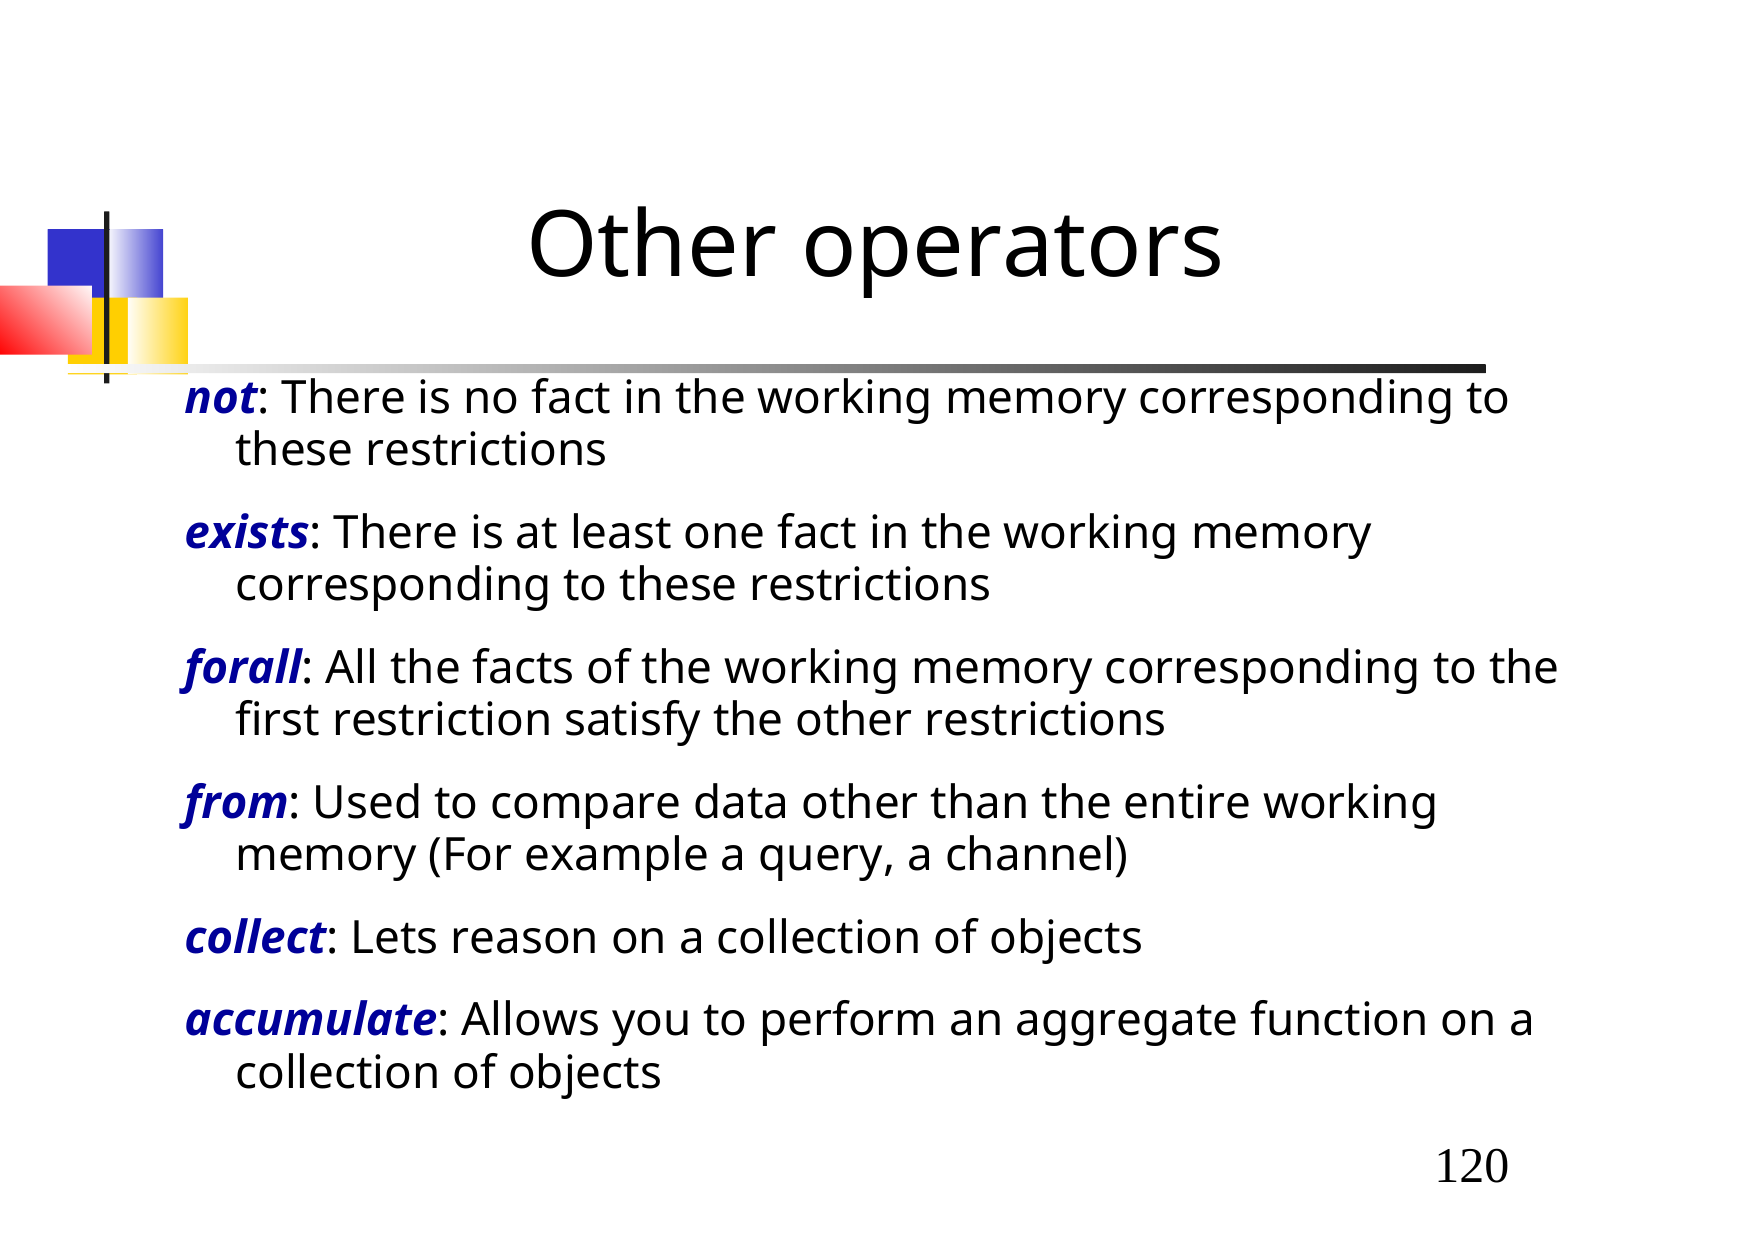

# Other operators
not: There is no fact in the working memory corresponding to these restrictions
exists: There is at least one fact in the working memory corresponding to these restrictions
forall: All the facts of the working memory corresponding to the first restriction satisfy the other restrictions
from: Used to compare data other than the entire working memory (For example a query, a channel)
collect: Lets reason on a collection of objects
accumulate: Allows you to perform an aggregate function on a collection of objects